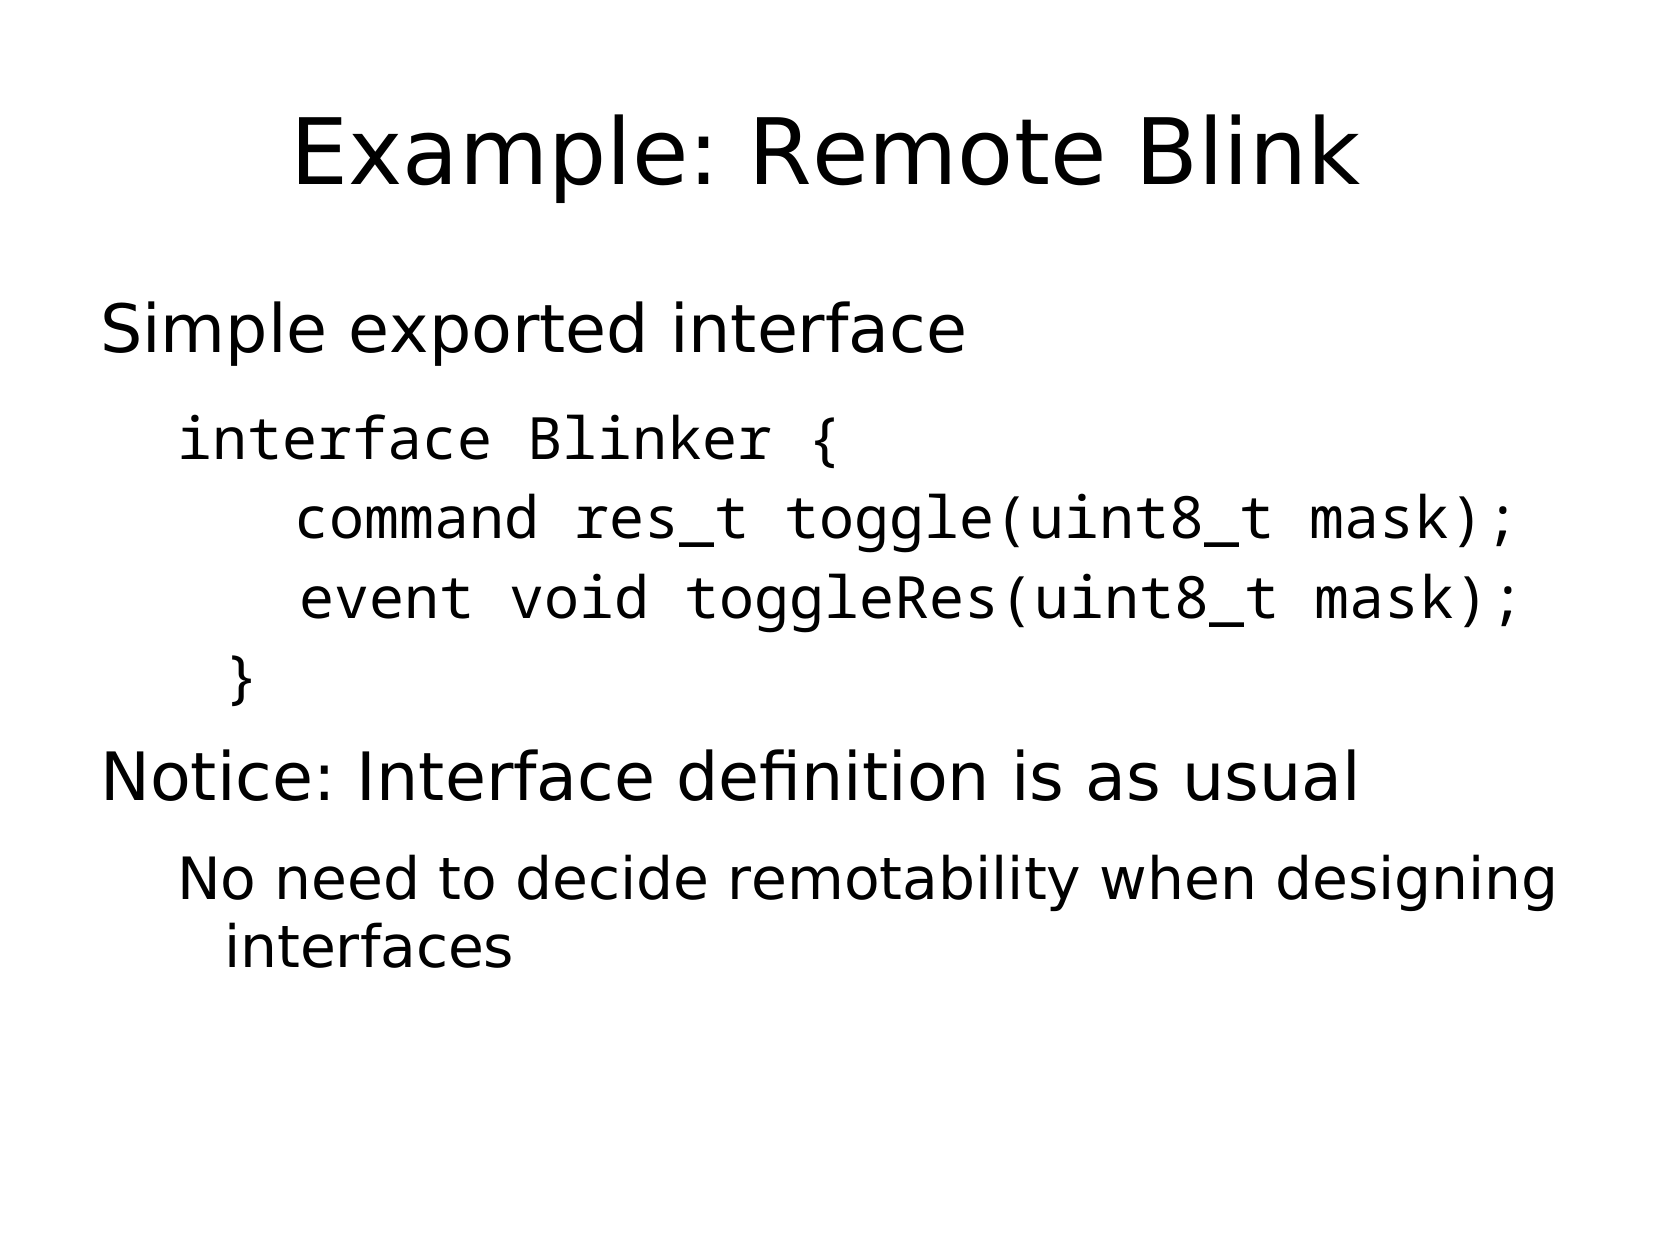

# Example: Remote Blink
Simple exported interface
interface Blinker {
 command res_t toggle(uint8_t mask);
	event void toggleRes(uint8_t mask);
}
Notice: Interface definition is as usual
No need to decide remotability when designing interfaces